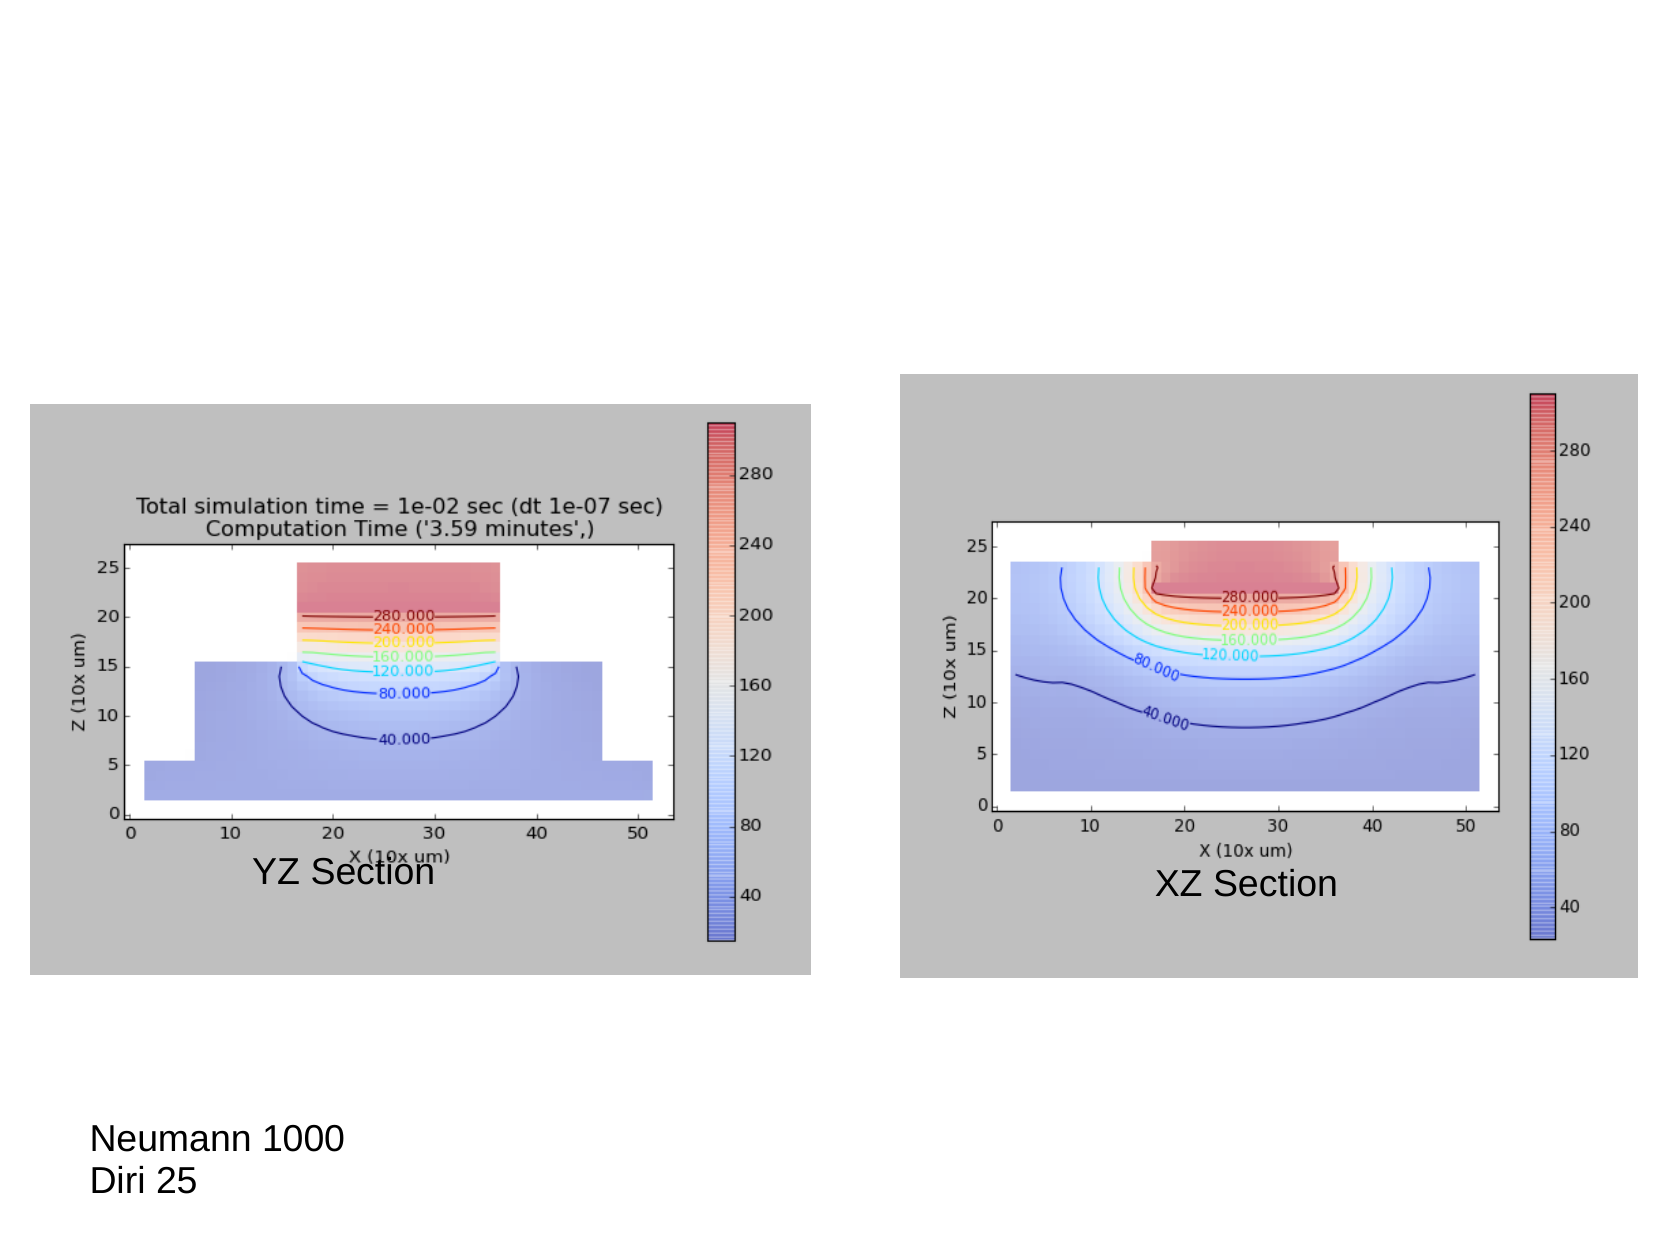

#
YZ Section
XZ Section
Neumann 1000
Diri 25